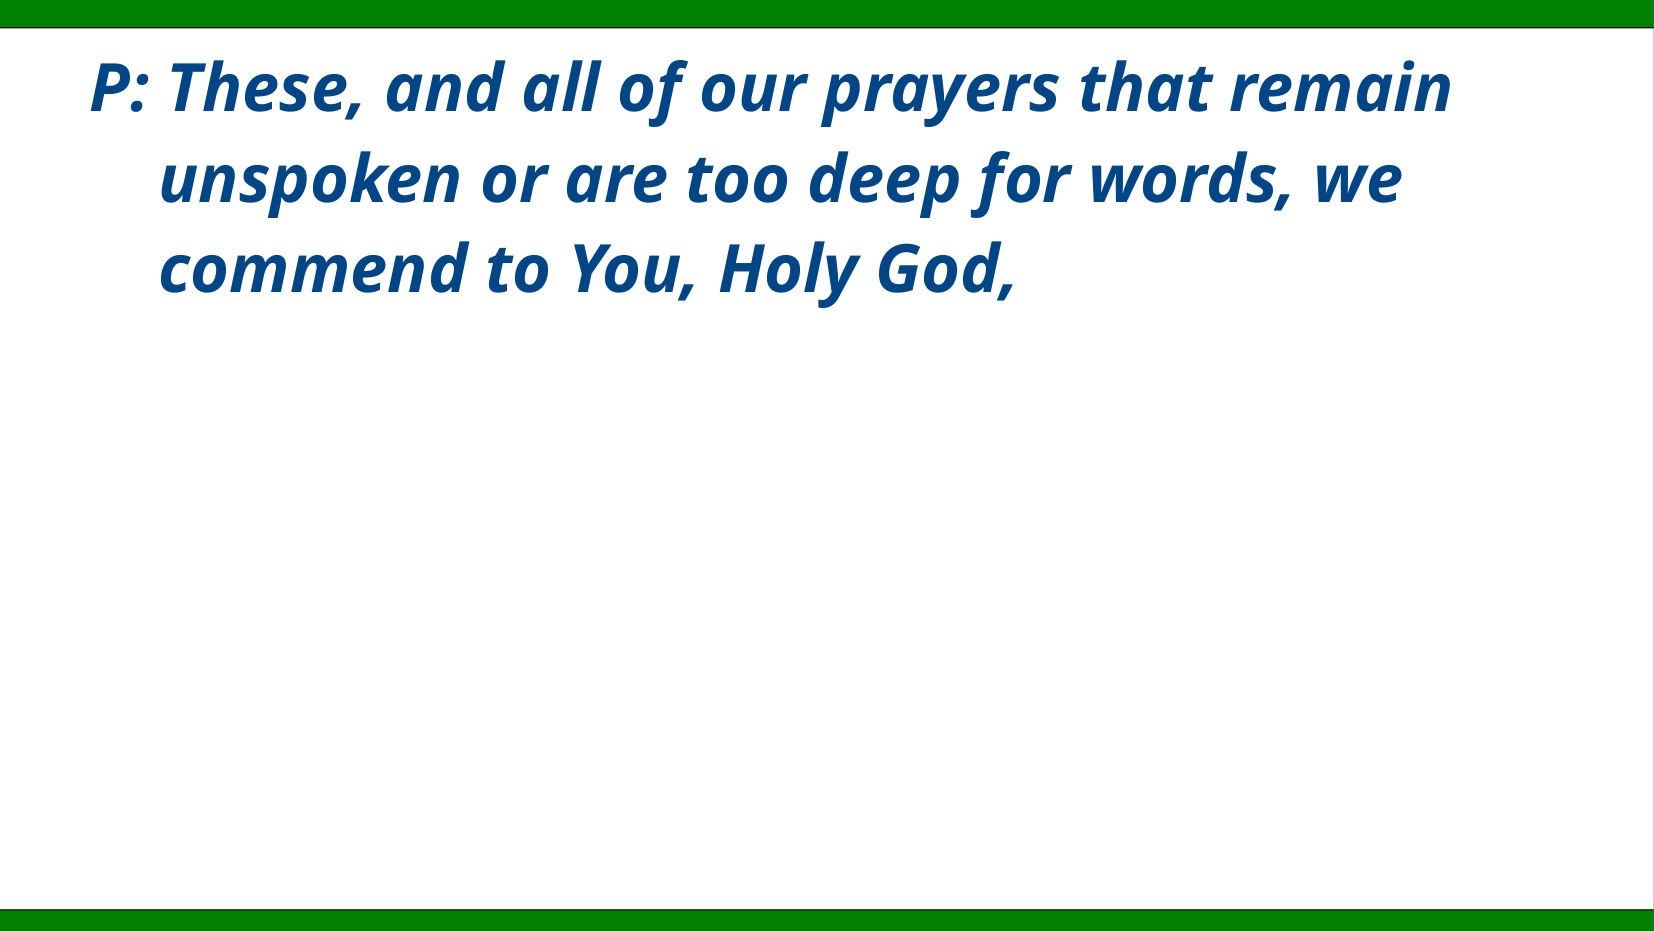

P: These, and all of our prayers that remain
 unspoken or are too deep for words, we
 commend to You, Holy God,